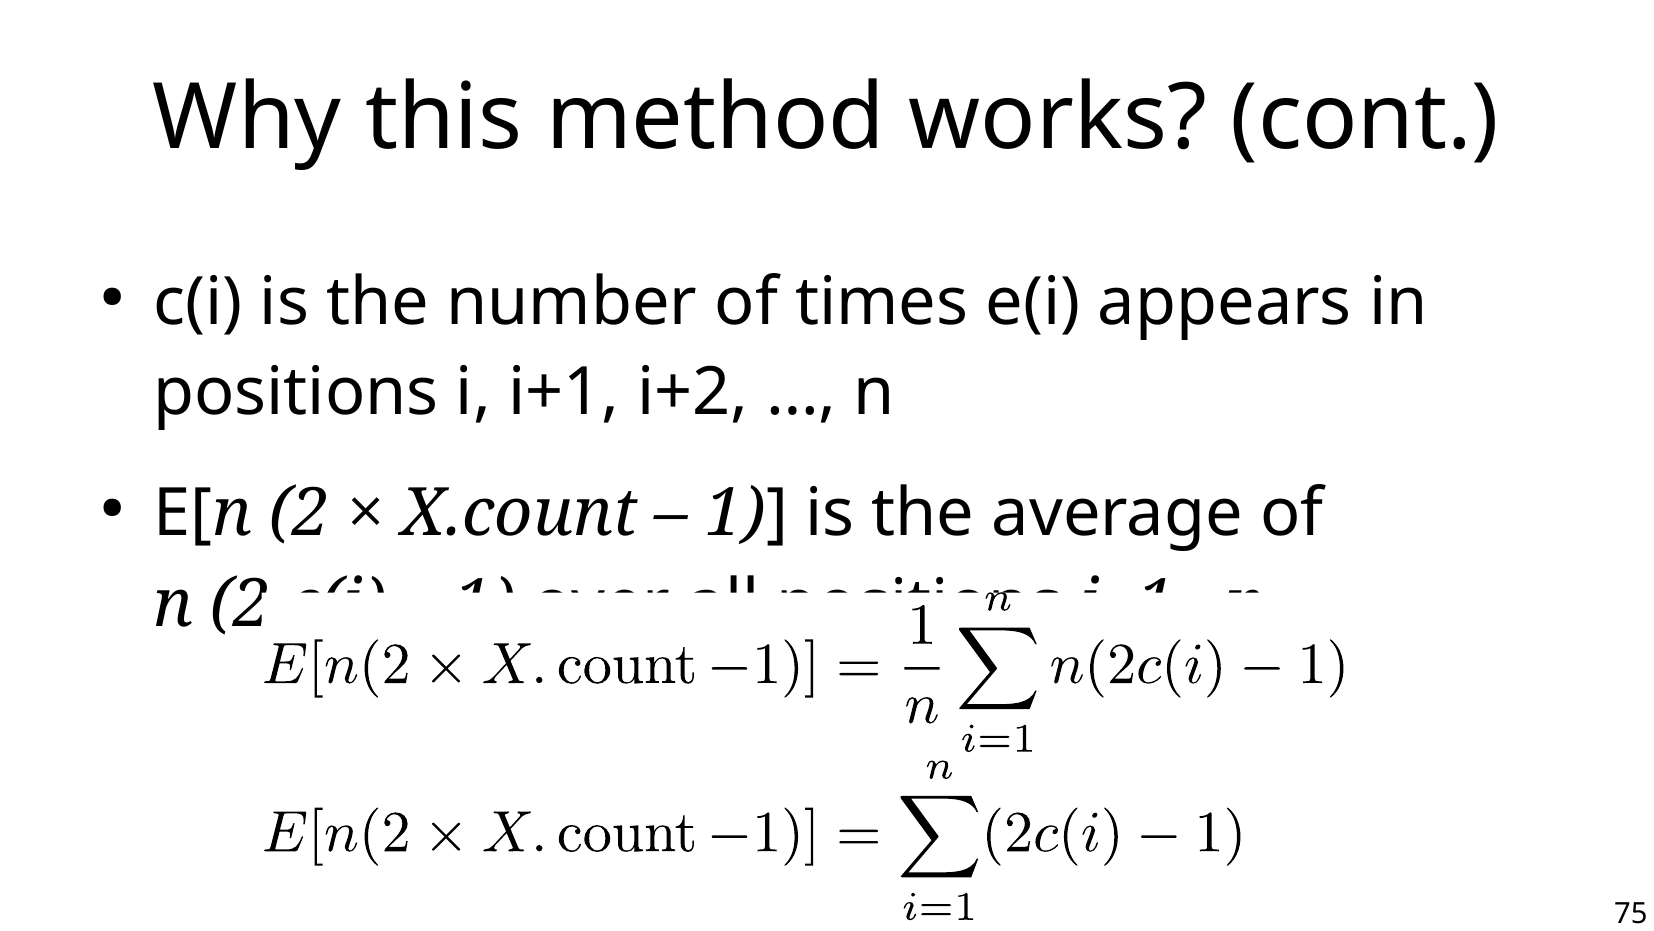

# Why this method works? (cont.)
c(i) is the number of times e(i) appears in positions i, i+1, i+2, …, n
E[n (2 × X.count – 1)] is the average of
n (2 c(i) – 1) over all positions i=1...n
75